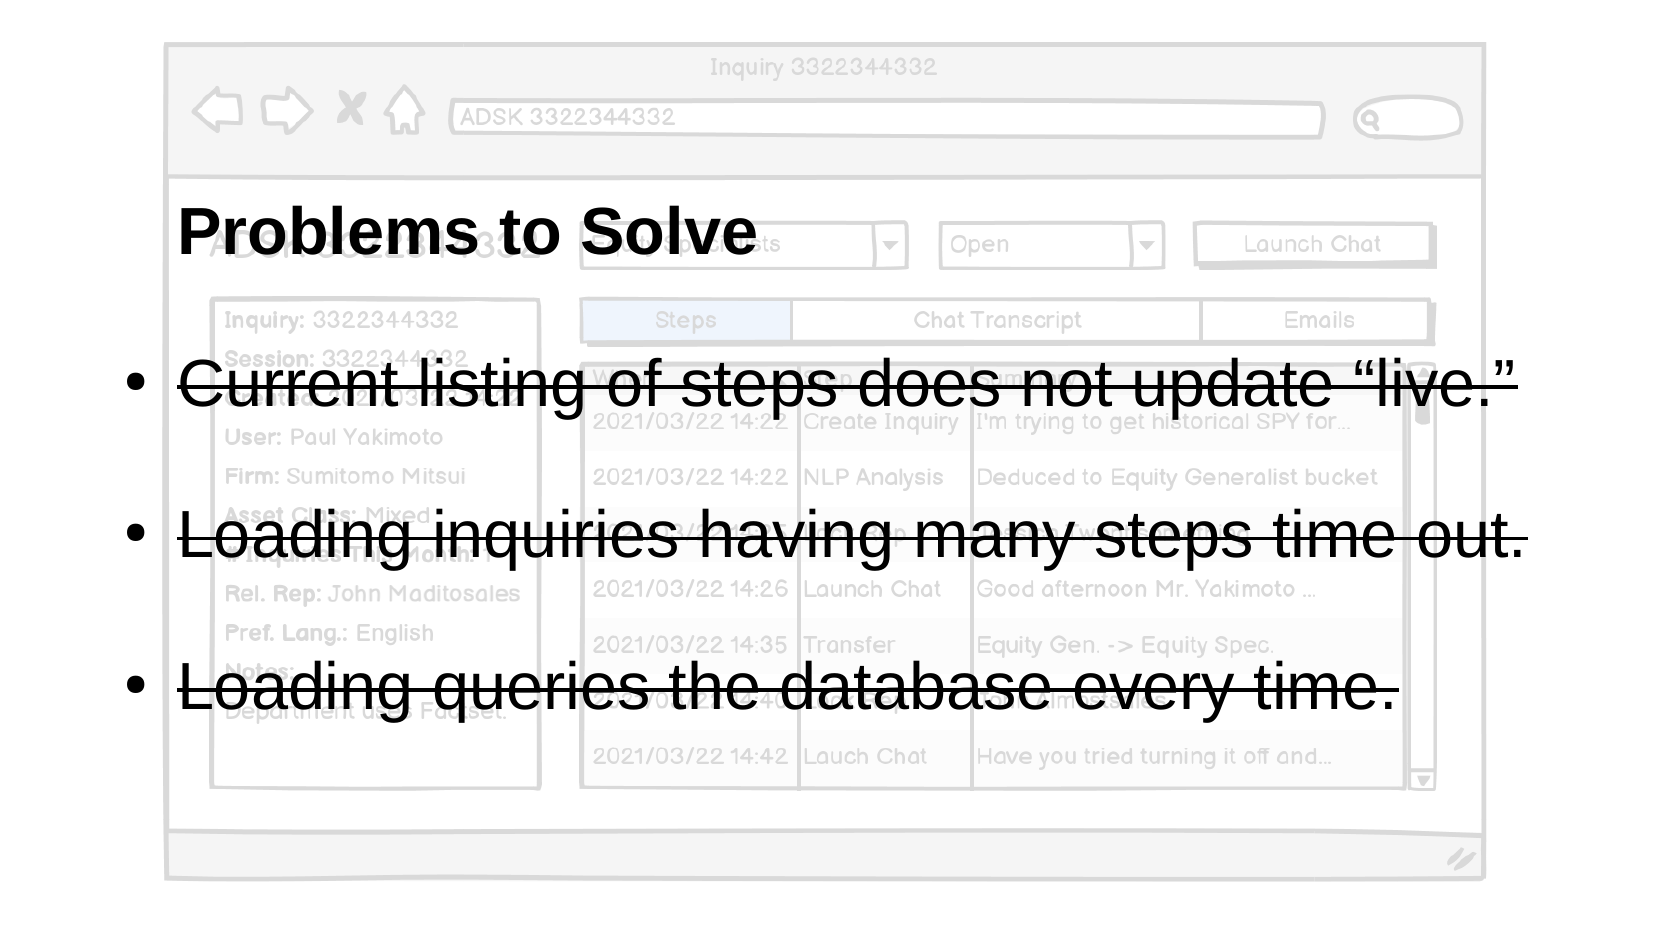

# Problems to Solve
Current listing of steps does not update “live.”
Loading inquiries having many steps time out.
Loading queries the database every time.